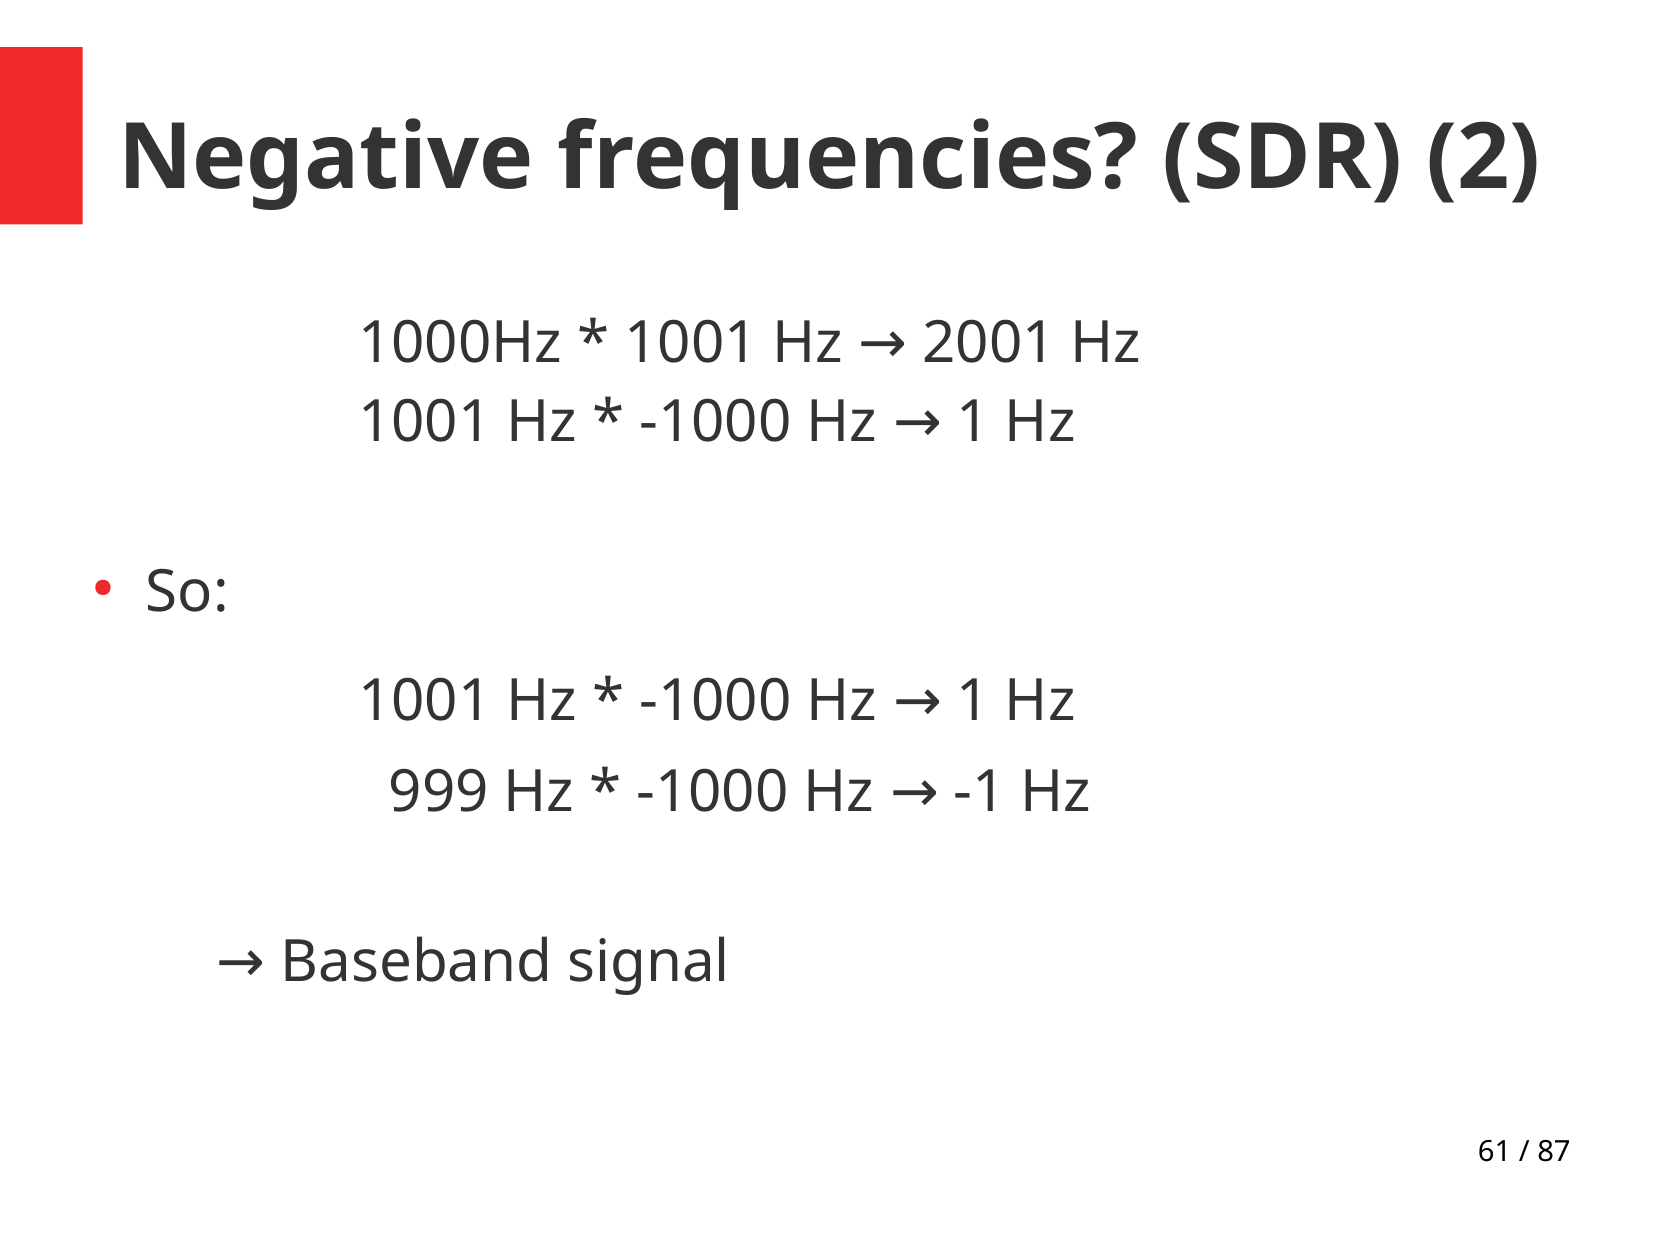

# Negative frequencies? (SDR) (2)
1000Hz * 1001 Hz → 2001 Hz
1001 Hz * -1000 Hz → 1 Hz
So:
1001 Hz * -1000 Hz → 1 Hz
 999 Hz * -1000 Hz → -1 Hz
→ Baseband signal
61